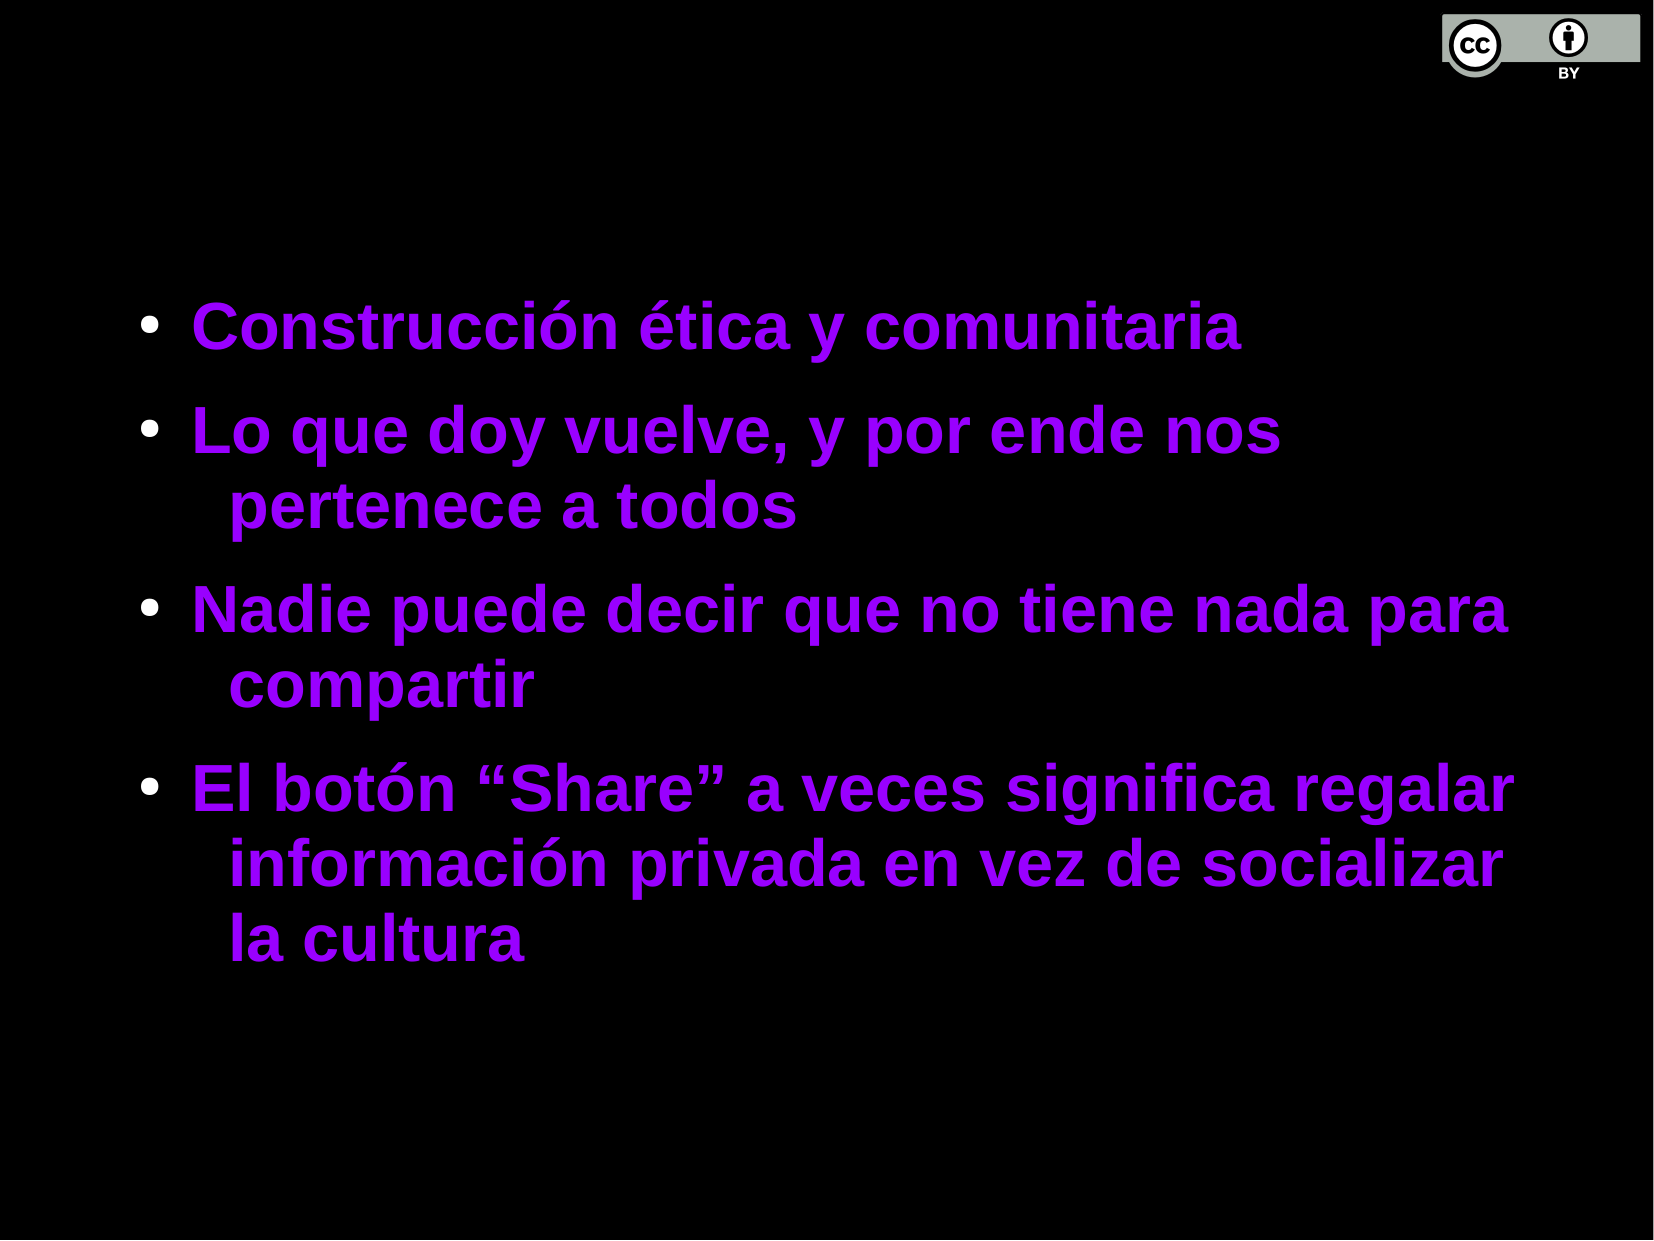

# Construcción ética y comunitaria
Lo que doy vuelve, y por ende nos pertenece a todos
Nadie puede decir que no tiene nada para compartir
El botón “Share” a veces significa regalar información privada en vez de socializar la cultura